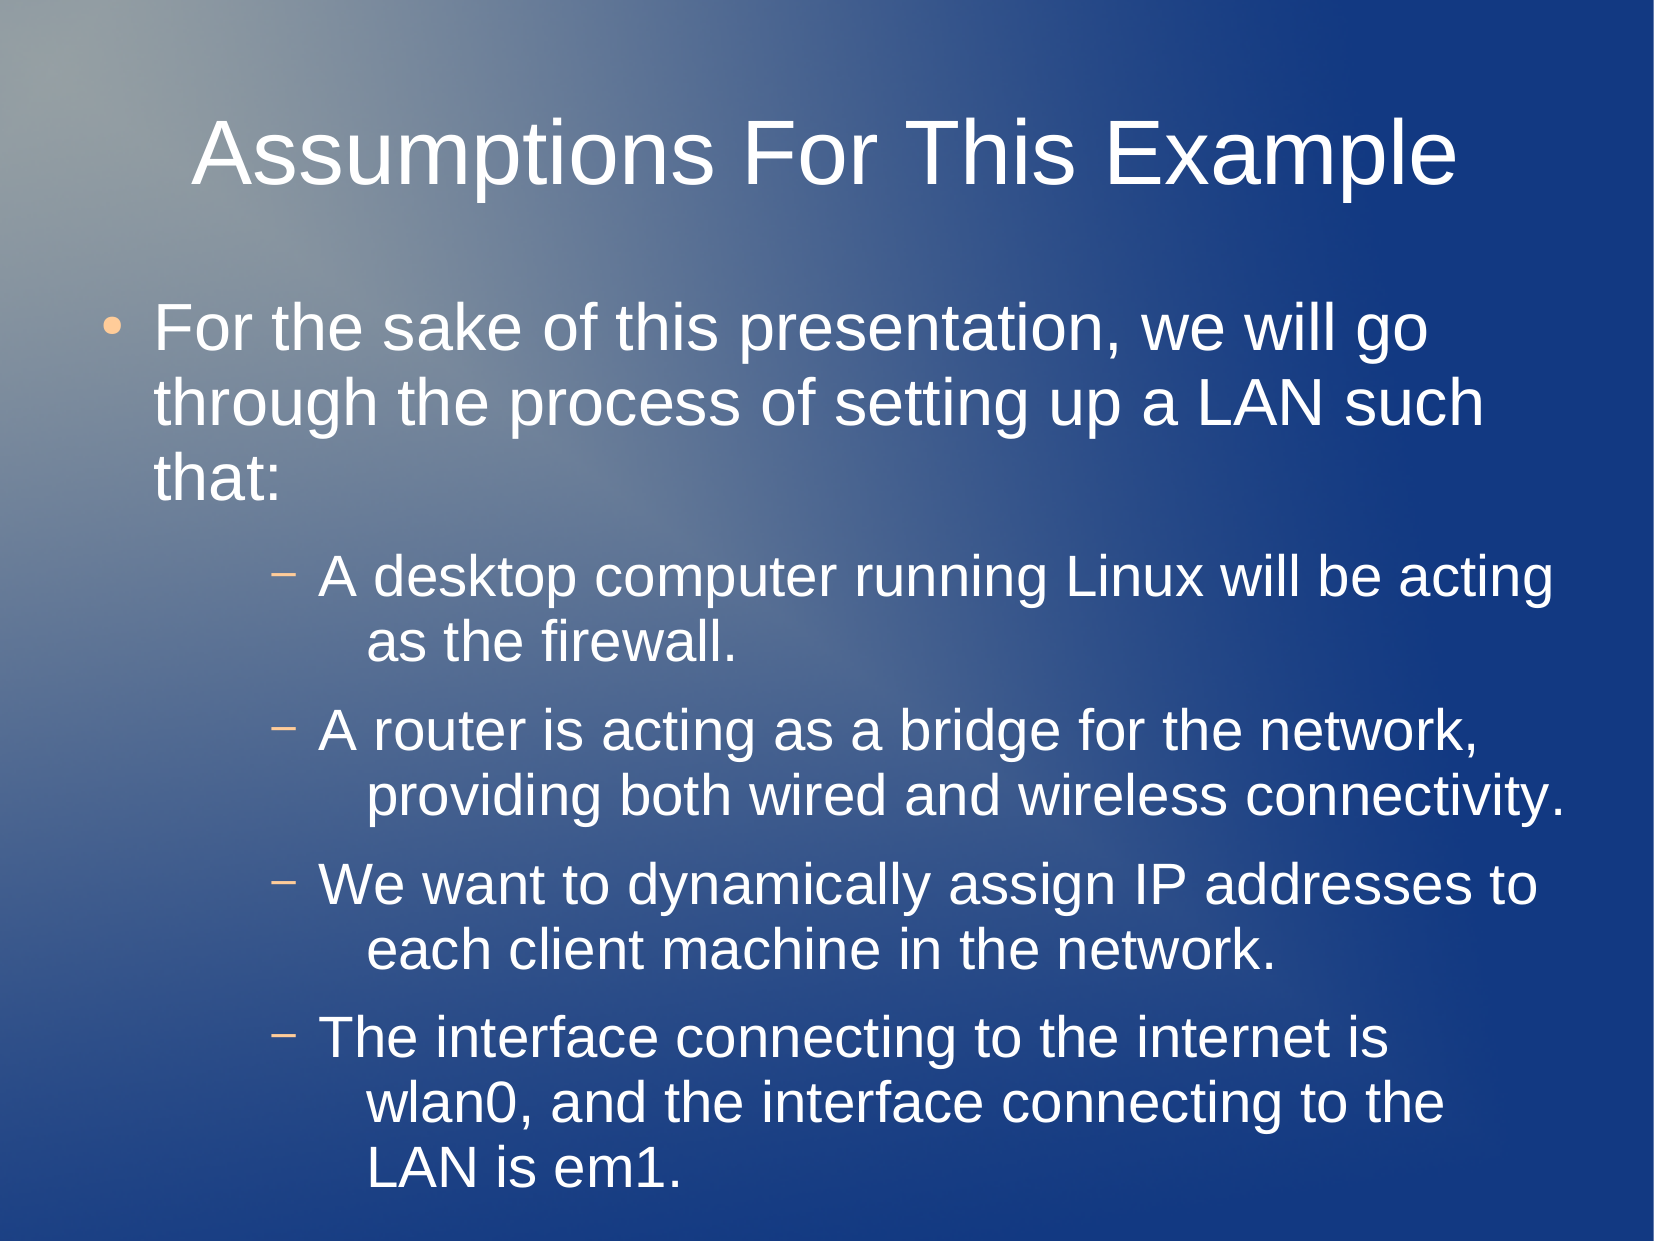

# Assumptions For This Example
For the sake of this presentation, we will go through the process of setting up a LAN such that:
A desktop computer running Linux will be acting as the firewall.
A router is acting as a bridge for the network, providing both wired and wireless connectivity.
We want to dynamically assign IP addresses to each client machine in the network.
The interface connecting to the internet is wlan0, and the interface connecting to the LAN is em1.